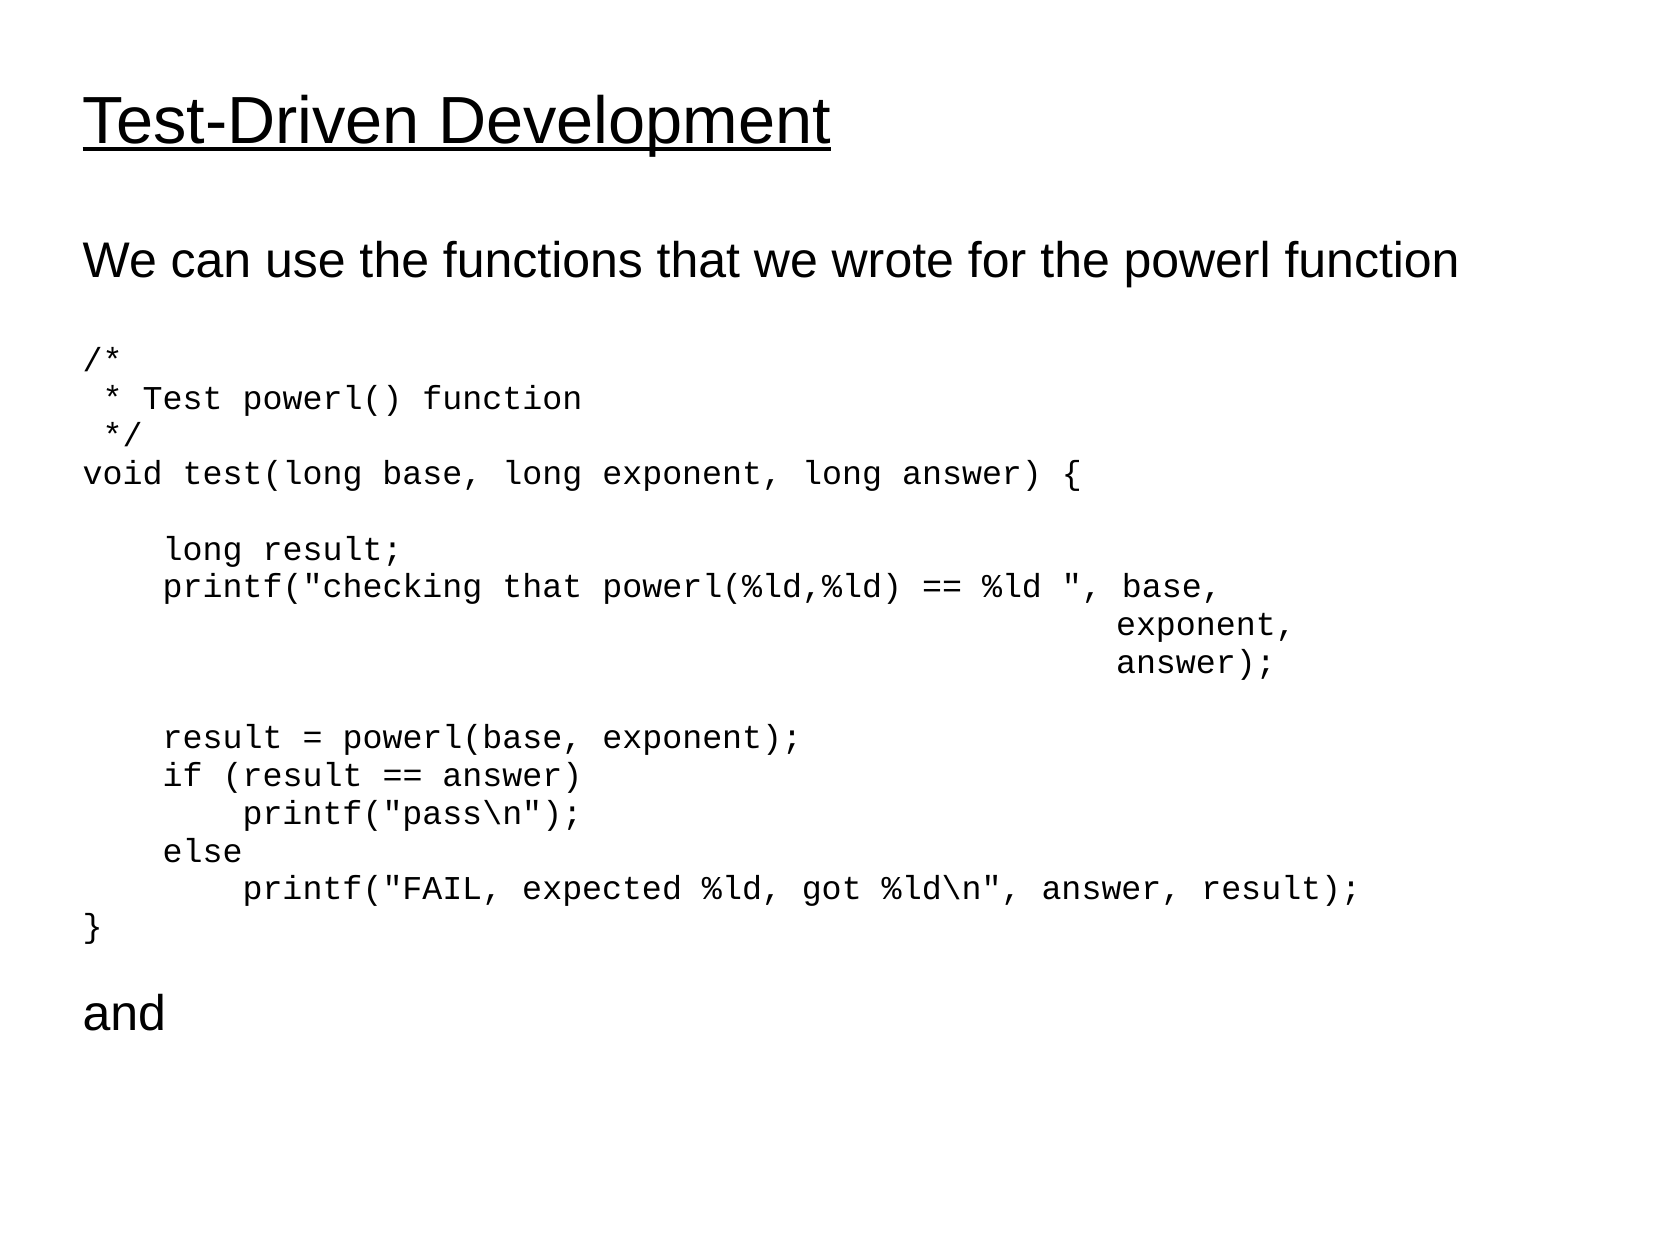

# Test-Driven Development
We can use the functions that we wrote for the powerl function
/*
 * Test powerl() function
 */
void test(long base, long exponent, long answer) {
 long result;
 printf("checking that powerl(%ld,%ld) == %ld ", base,
														exponent,
														answer);
 result = powerl(base, exponent);
 if (result == answer)
 printf("pass\n");
 else
 printf("FAIL, expected %ld, got %ld\n", answer, result);
}
and